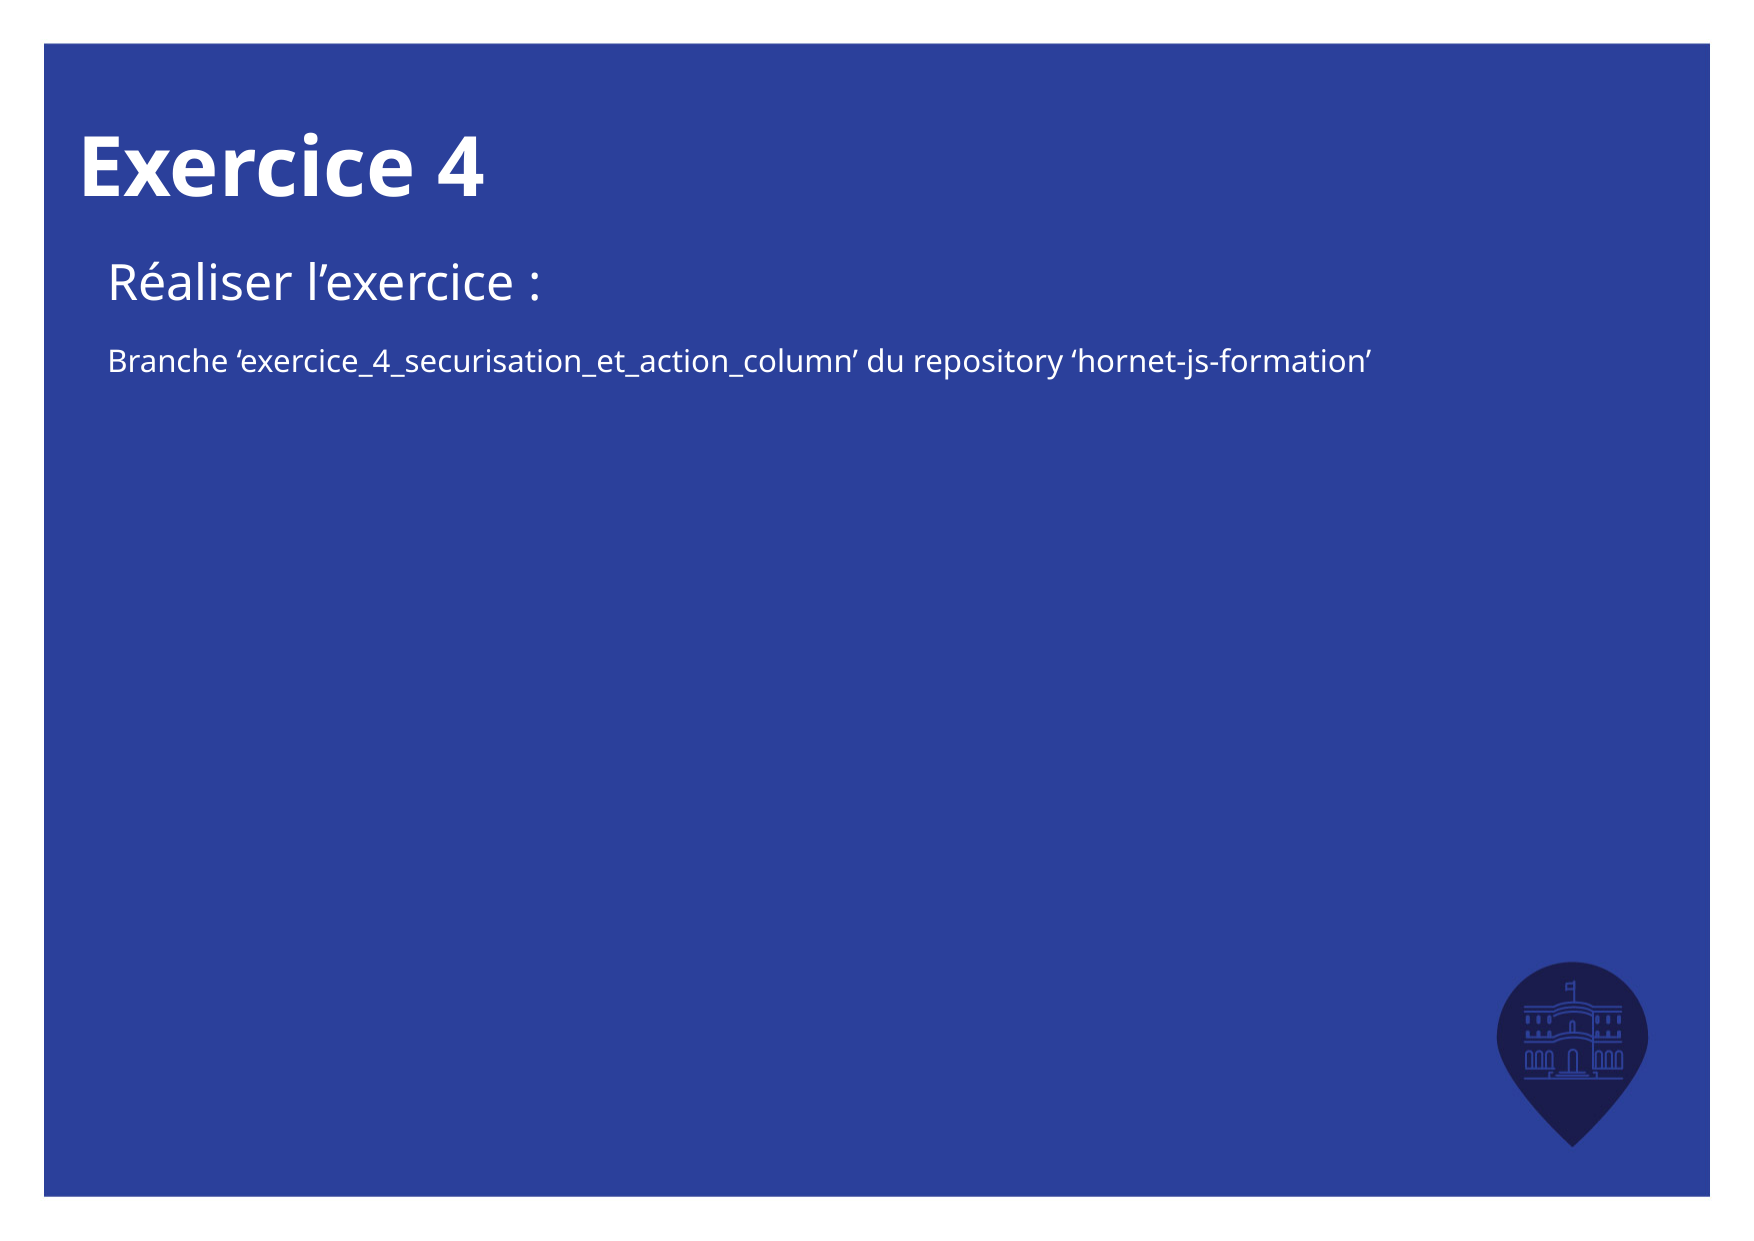

# Exercice 4
Réaliser l’exercice :
Branche ‘exercice_4_securisation_et_action_column’ du repository ‘hornet-js-formation’